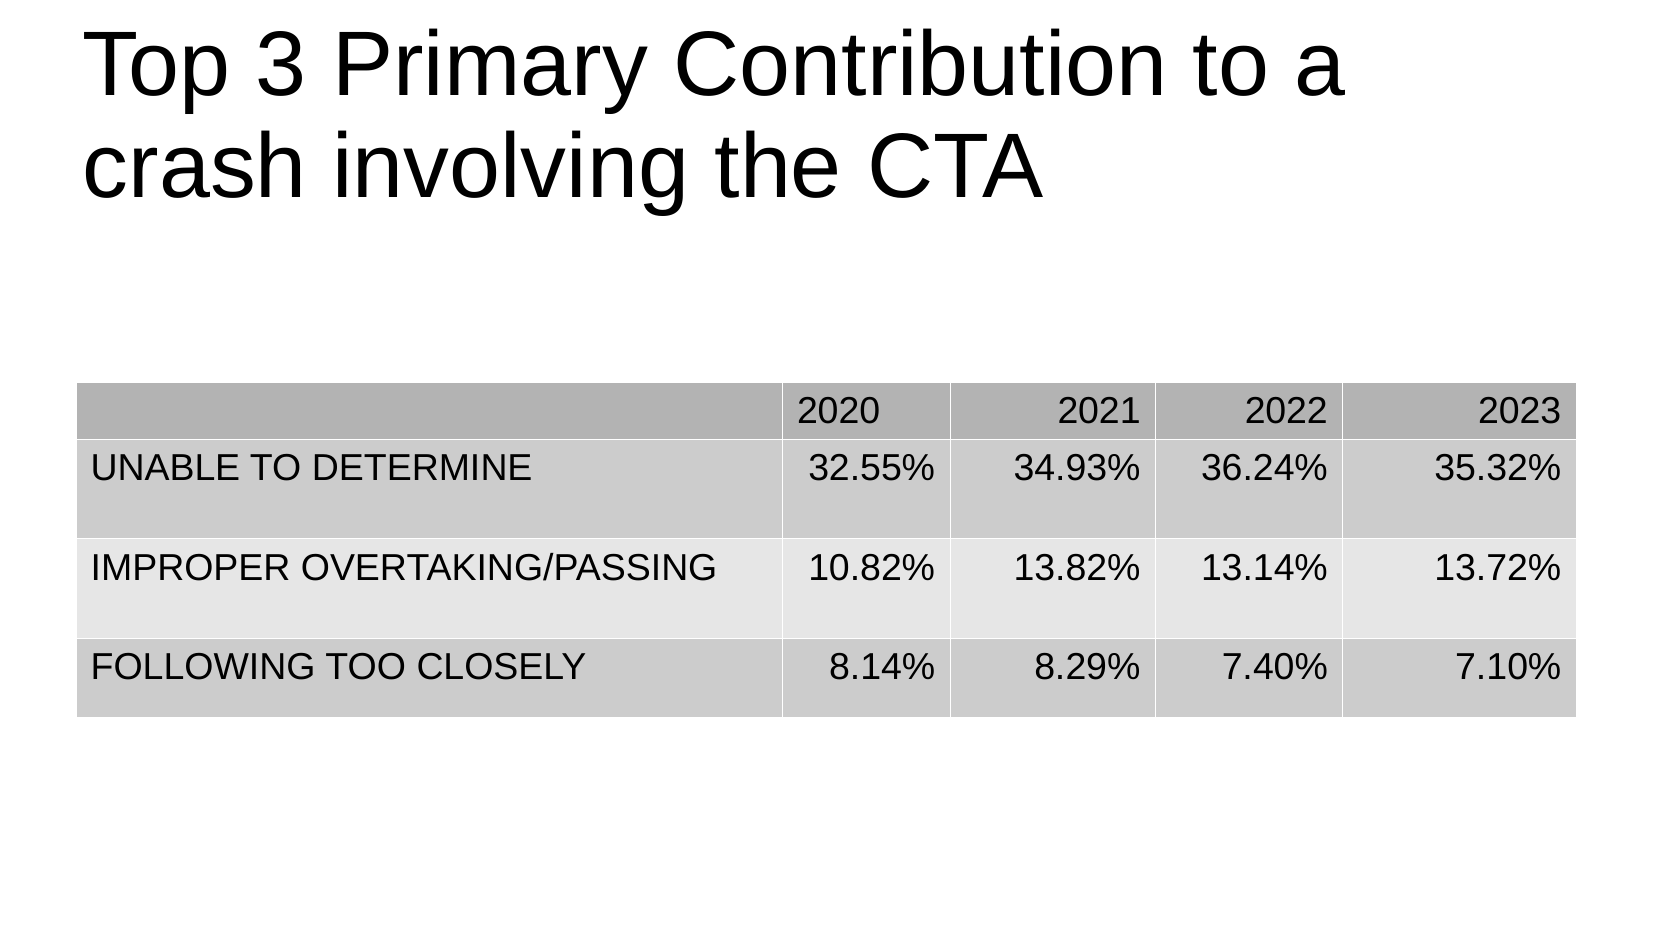

# Top 3 Primary Contribution to a crash involving the CTA
| | 2020 | 2021 | 2022 | 2023 |
| --- | --- | --- | --- | --- |
| UNABLE TO DETERMINE | 32.55% | 34.93% | 36.24% | 35.32% |
| IMPROPER OVERTAKING/PASSING | 10.82% | 13.82% | 13.14% | 13.72% |
| FOLLOWING TOO CLOSELY | 8.14% | 8.29% | 7.40% | 7.10% |